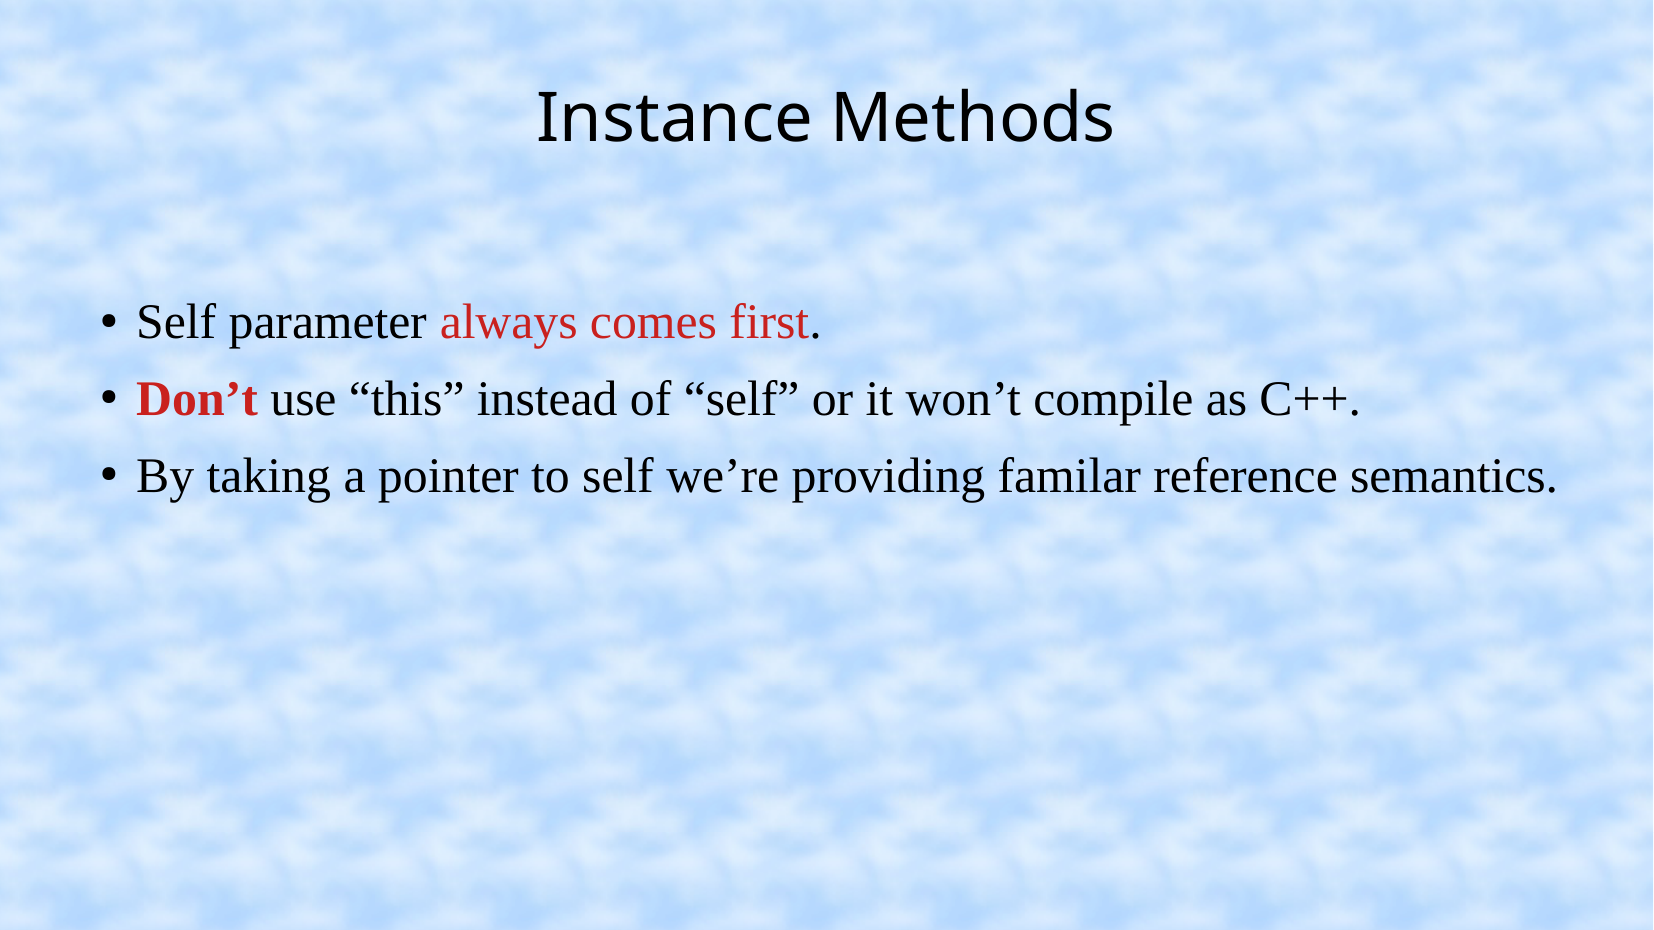

# Instance Methods
Self parameter always comes first.
Don’t use “this” instead of “self” or it won’t compile as C++.
By taking a pointer to self we’re providing familar reference semantics.